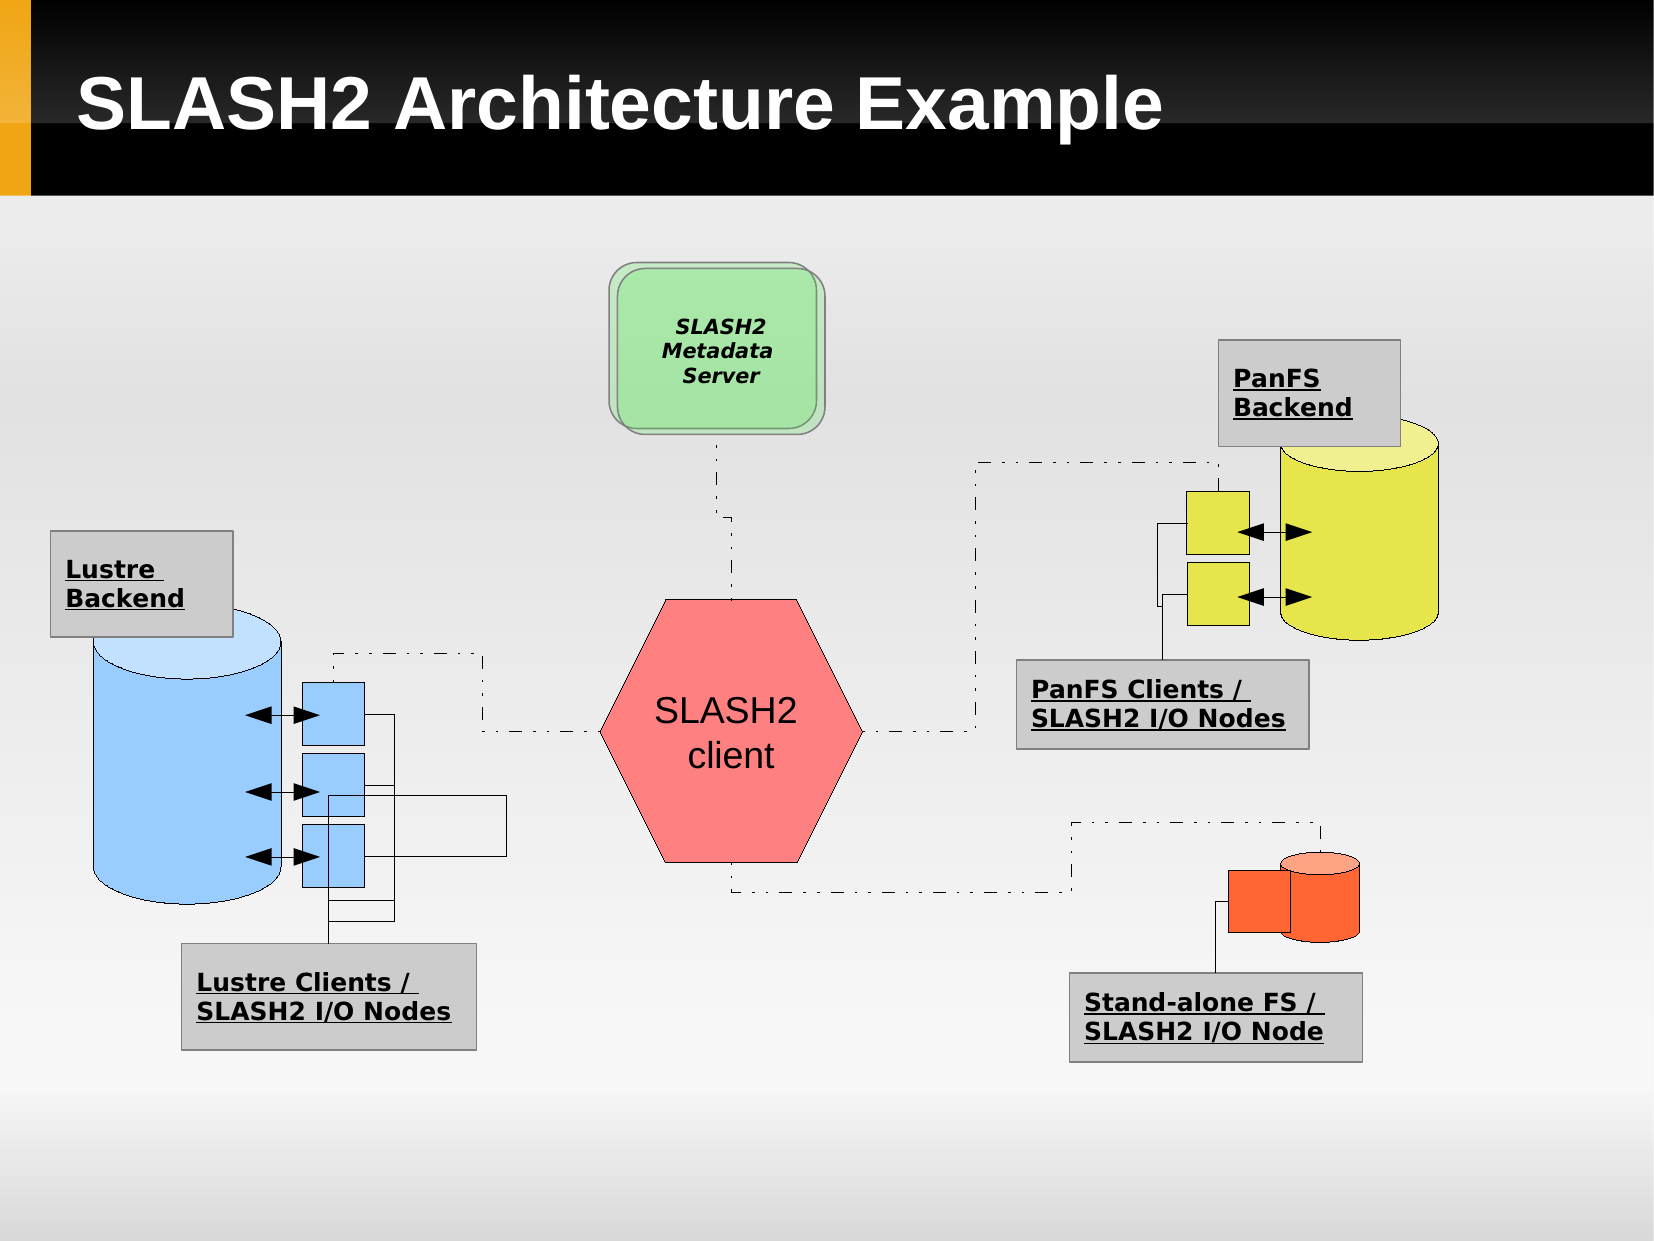

# SLASH2 Architecture Example
SLASH2
Metadata
Server
PanFS
Backend
Lustre
Backend
SLASH2
client
PanFS Clients /
SLASH2 I/O Nodes
Lustre Clients /
SLASH2 I/O Nodes
Stand-alone FS /
SLASH2 I/O Node